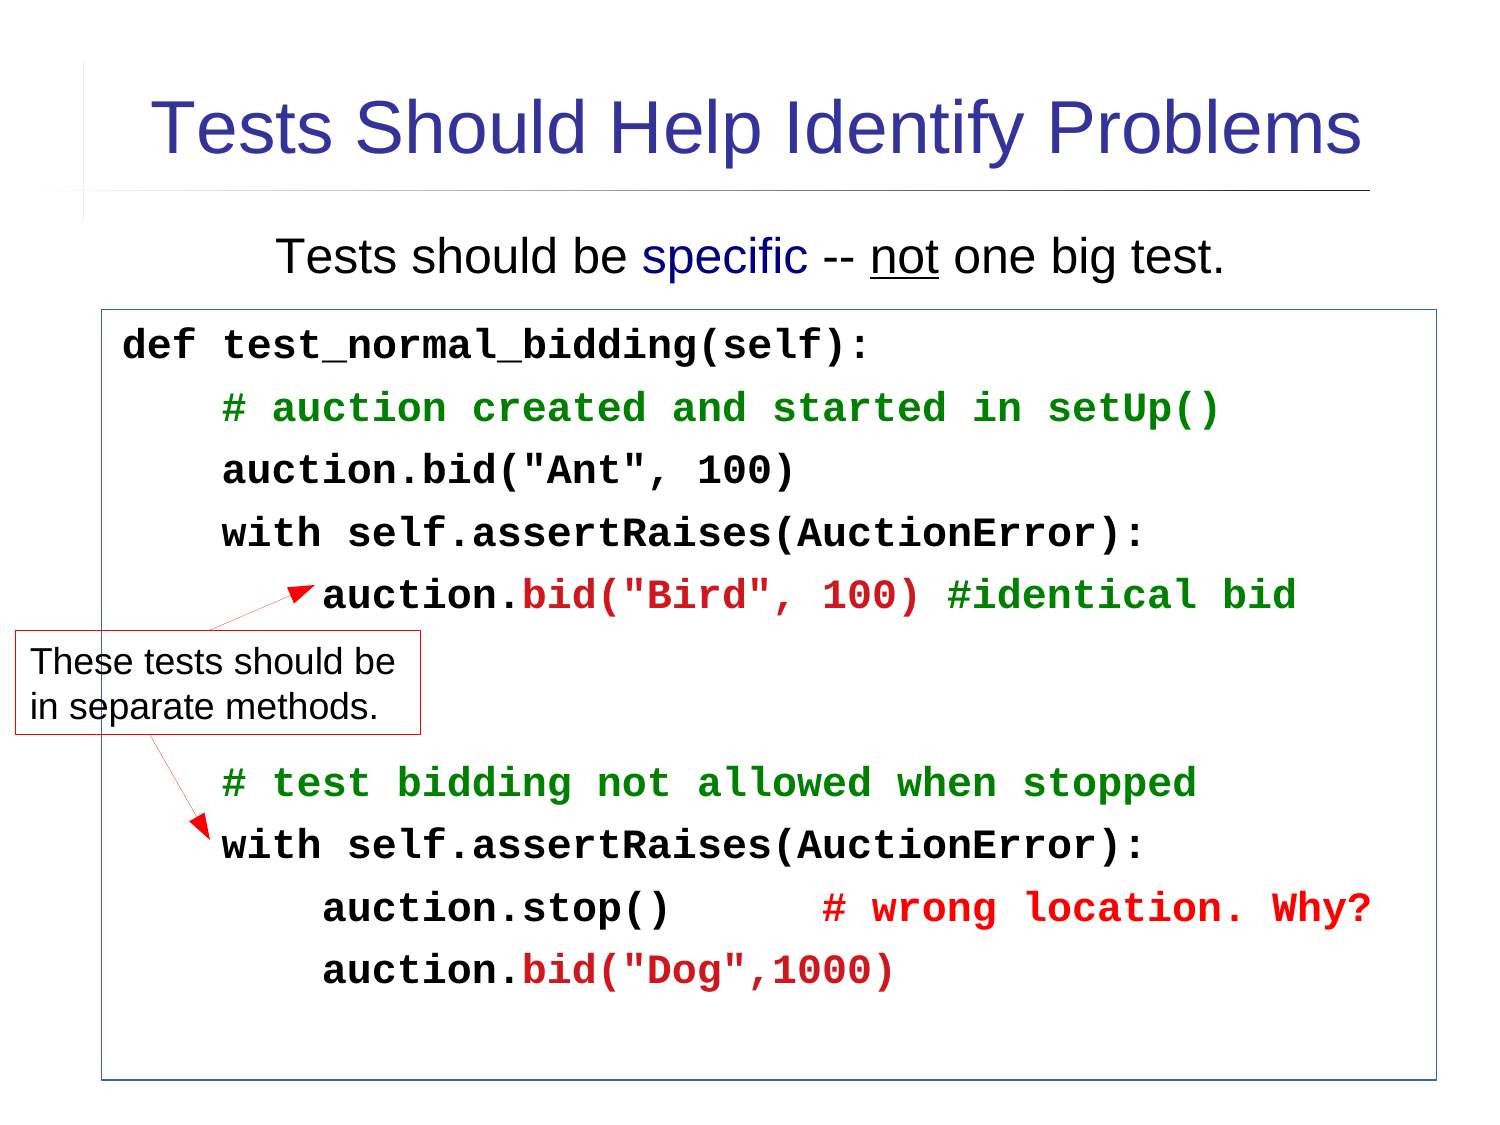

# Tests Should Help Identify Problems
Tests should be specific -- not one big test.
def test_normal_bidding(self):
 # auction created and started in setUp()
 auction.bid("Ant", 100)
 with self.assertRaises(AuctionError):
 auction.bid("Bird", 100) #identical bid
 # test bidding not allowed when stopped
 with self.assertRaises(AuctionError):
 auction.stop() # wrong location. Why?
 auction.bid("Dog",1000)
These tests should be
in separate methods.